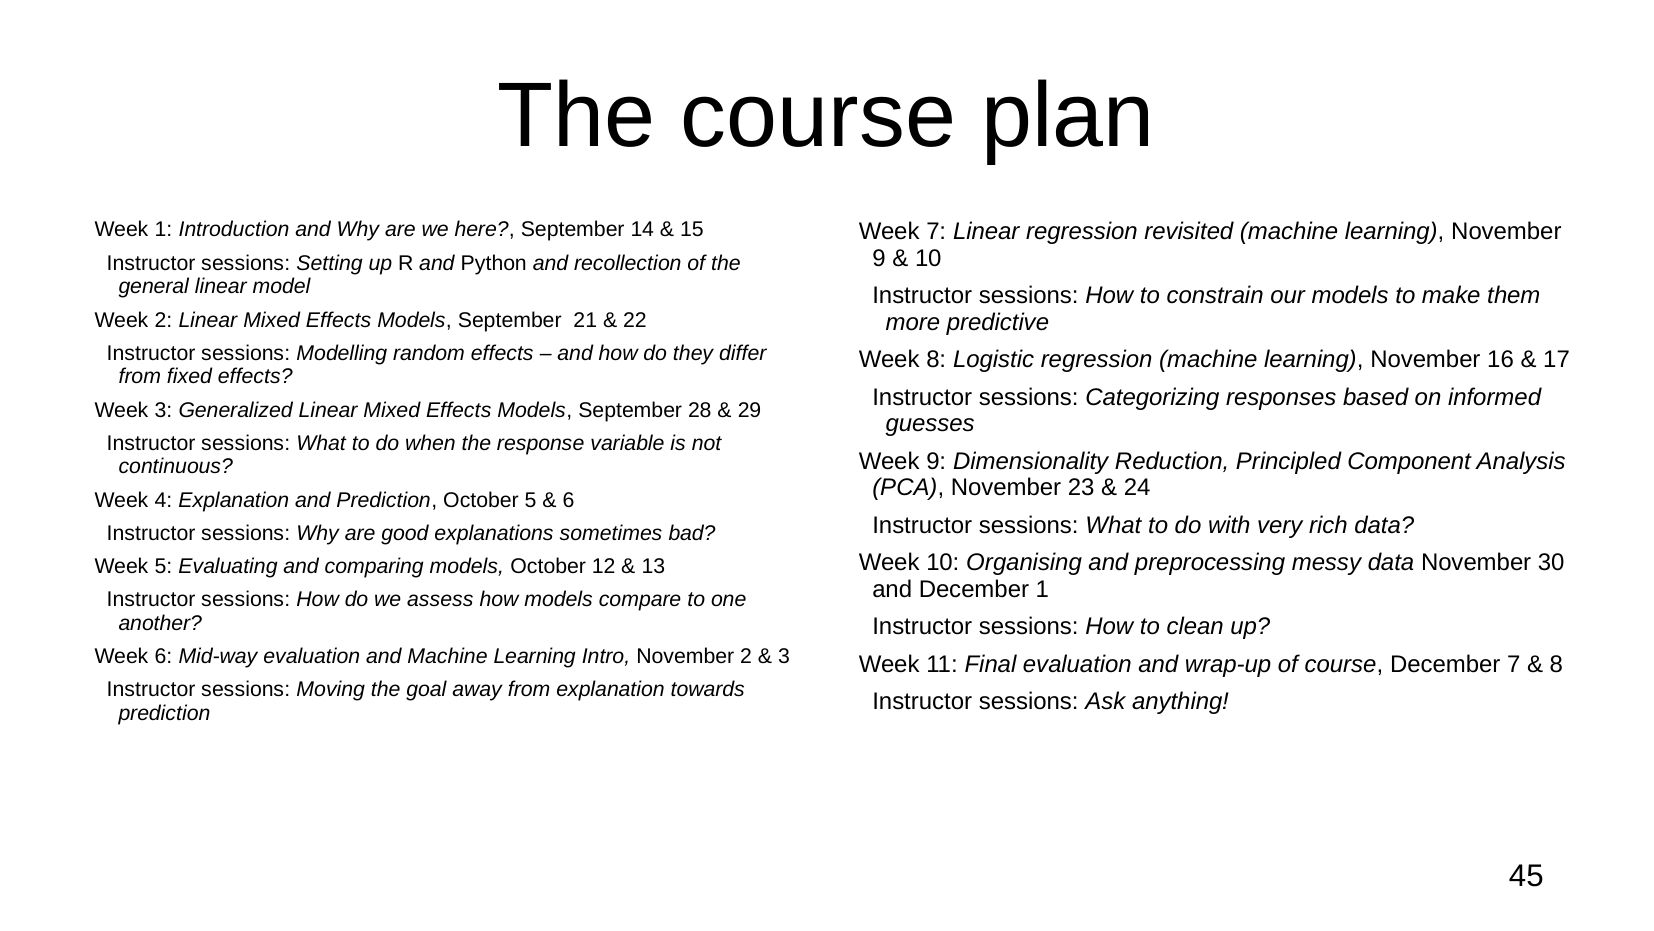

# The course plan
Week 1: Introduction and Why are we here?, September 14 & 15
Instructor sessions: Setting up R and Python and recollection of the general linear model
Week 2: Linear Mixed Effects Models, September 21 & 22
Instructor sessions: Modelling random effects – and how do they differ from fixed effects?
Week 3: Generalized Linear Mixed Effects Models, September 28 & 29
Instructor sessions: What to do when the response variable is not continuous?
Week 4: Explanation and Prediction, October 5 & 6
Instructor sessions: Why are good explanations sometimes bad?
Week 5: Evaluating and comparing models, October 12 & 13
Instructor sessions: How do we assess how models compare to one another?
Week 6: Mid-way evaluation and Machine Learning Intro, November 2 & 3
Instructor sessions: Moving the goal away from explanation towards prediction
Week 7: Linear regression revisited (machine learning), November 9 & 10
Instructor sessions: How to constrain our models to make them more predictive
Week 8: Logistic regression (machine learning), November 16 & 17
Instructor sessions: Categorizing responses based on informed guesses
Week 9: Dimensionality Reduction, Principled Component Analysis (PCA), November 23 & 24
Instructor sessions: What to do with very rich data?
Week 10: Organising and preprocessing messy data November 30 and December 1
Instructor sessions: How to clean up?
Week 11: Final evaluation and wrap-up of course, December 7 & 8
Instructor sessions: Ask anything!